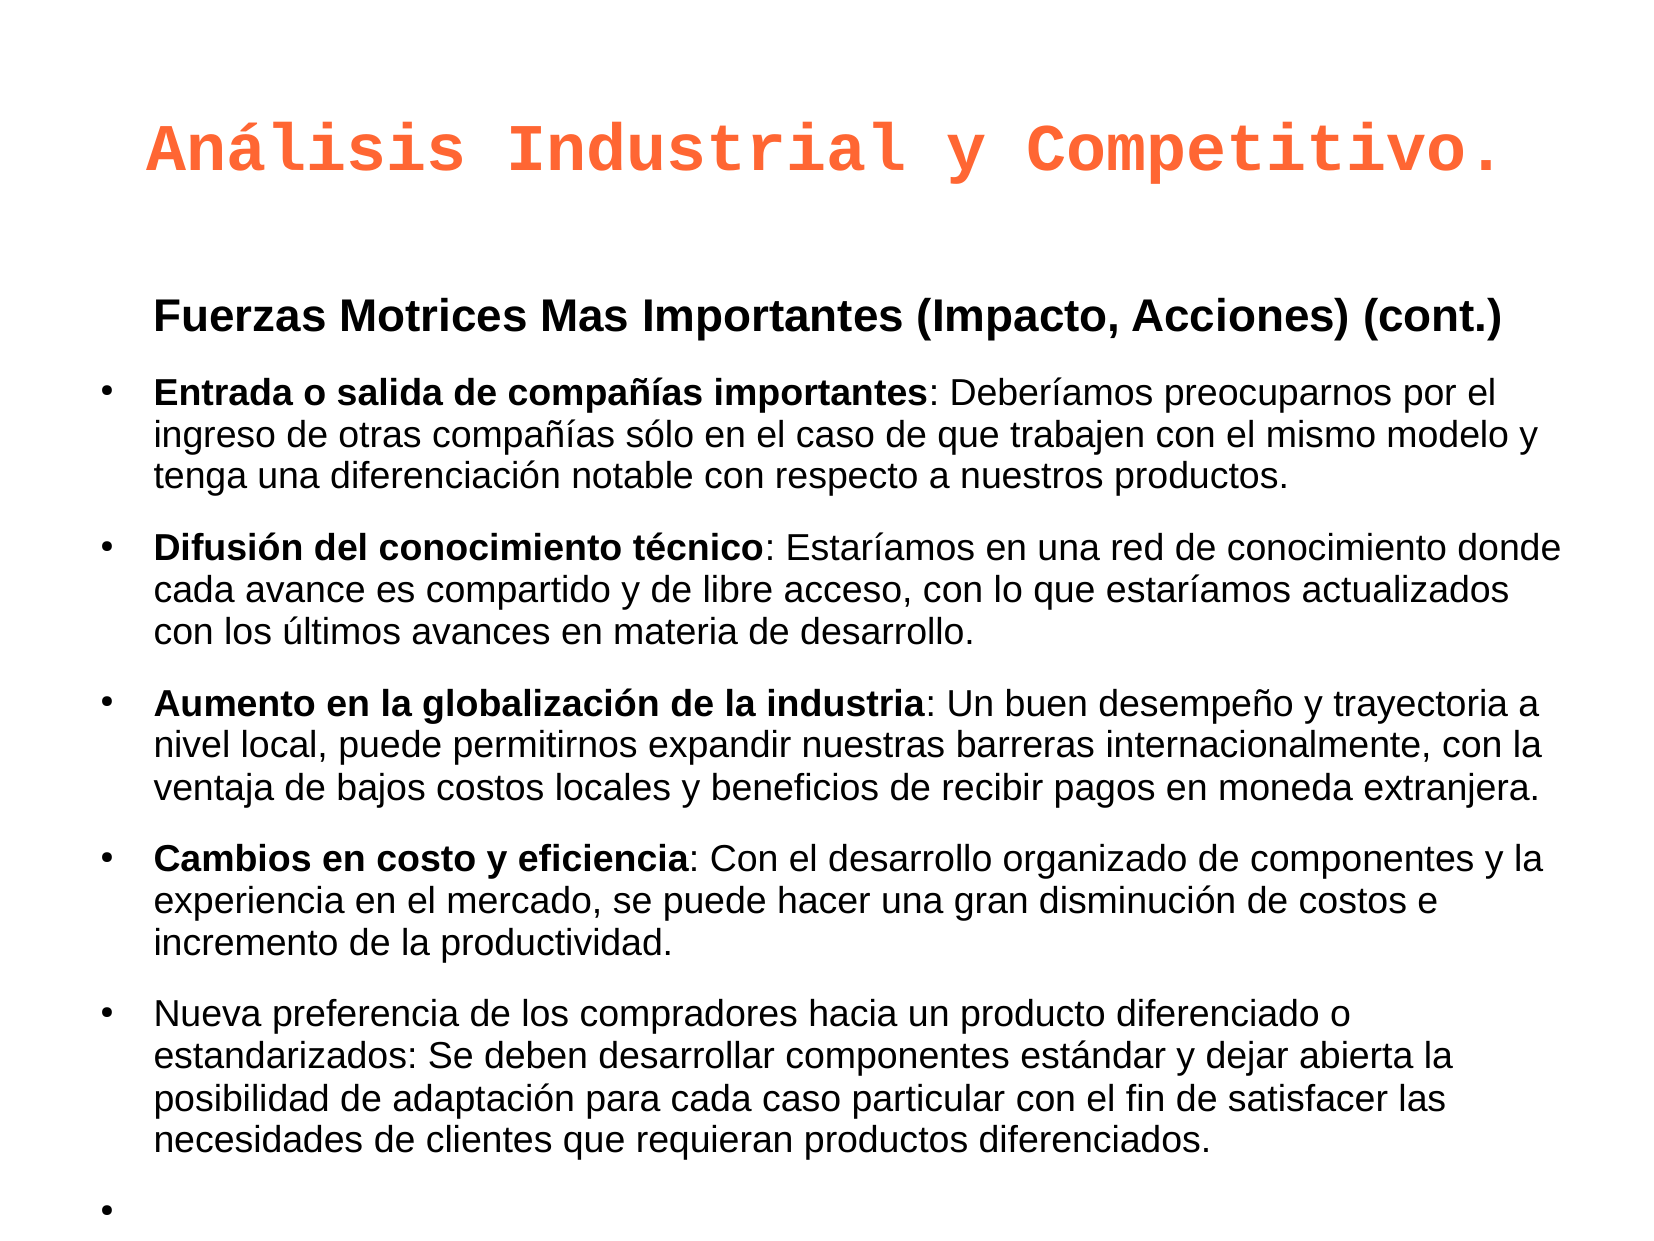

# Análisis Industrial y Competitivo.
Fuerzas Motrices Mas Importantes (Impacto, Acciones) (cont.)
Entrada o salida de compañías importantes: Deberíamos preocuparnos por el ingreso de otras compañías sólo en el caso de que trabajen con el mismo modelo y tenga una diferenciación notable con respecto a nuestros productos.
Difusión del conocimiento técnico: Estaríamos en una red de conocimiento donde cada avance es compartido y de libre acceso, con lo que estaríamos actualizados con los últimos avances en materia de desarrollo.
Aumento en la globalización de la industria: Un buen desempeño y trayectoria a nivel local, puede permitirnos expandir nuestras barreras internacionalmente, con la ventaja de bajos costos locales y beneficios de recibir pagos en moneda extranjera.
Cambios en costo y eficiencia: Con el desarrollo organizado de componentes y la experiencia en el mercado, se puede hacer una gran disminución de costos e incremento de la productividad.
Nueva preferencia de los compradores hacia un producto diferenciado o estandarizados: Se deben desarrollar componentes estándar y dejar abierta la posibilidad de adaptación para cada caso particular con el fin de satisfacer las necesidades de clientes que requieran productos diferenciados.